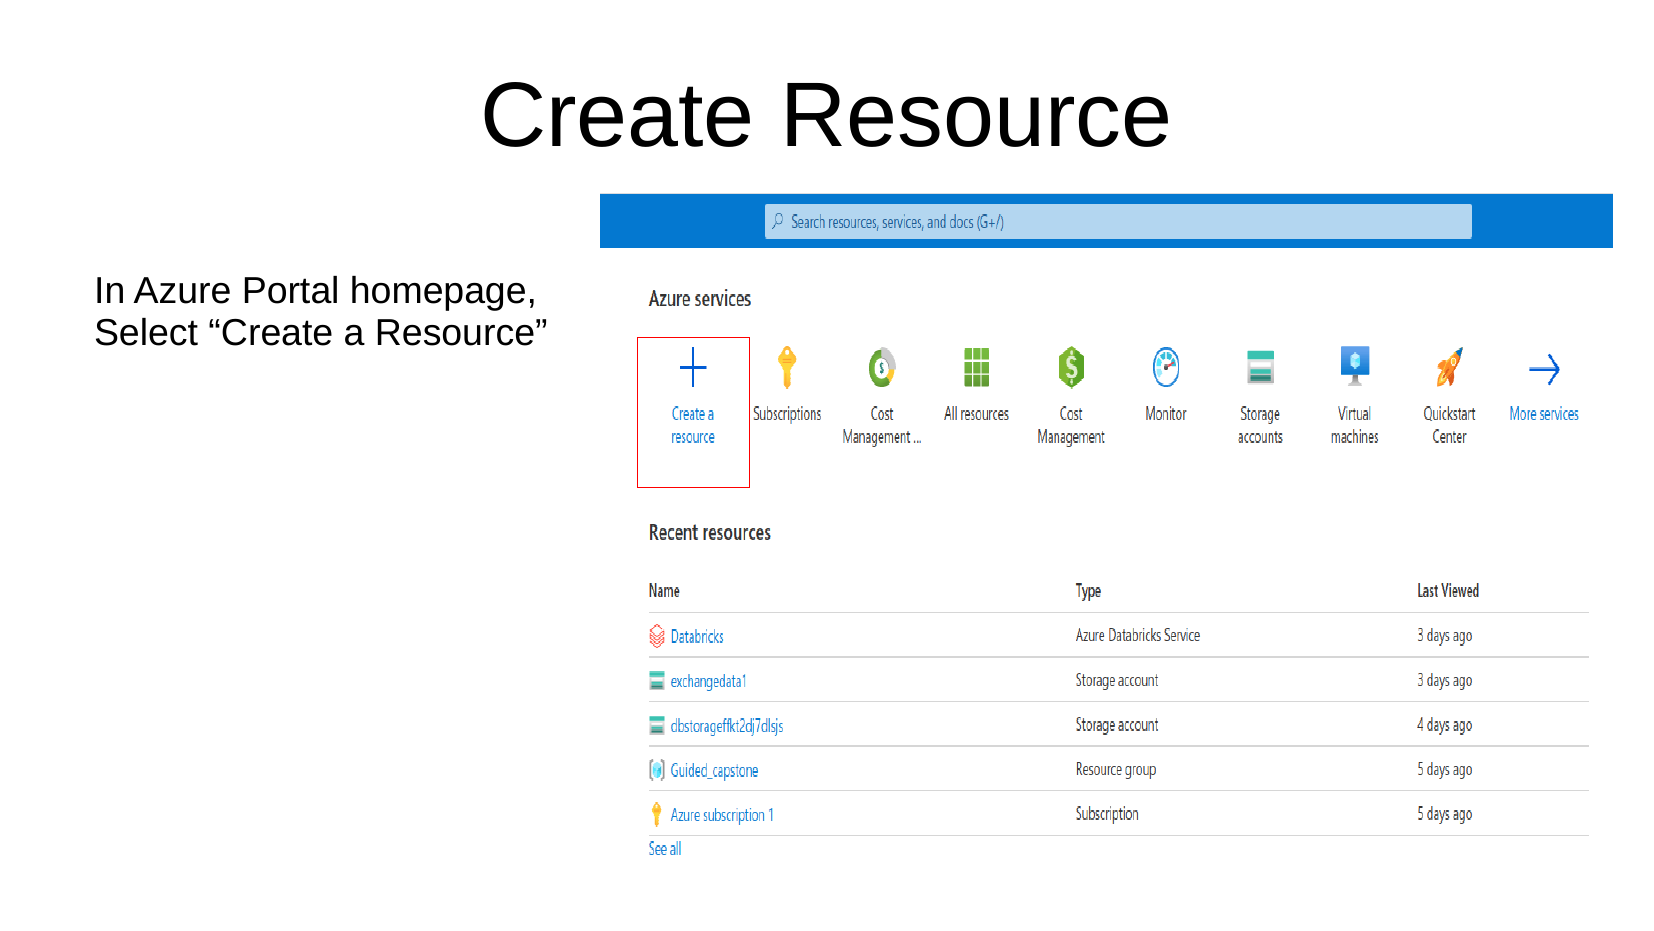

# Create Resource
In Azure Portal homepage,
Select “Create a Resource”